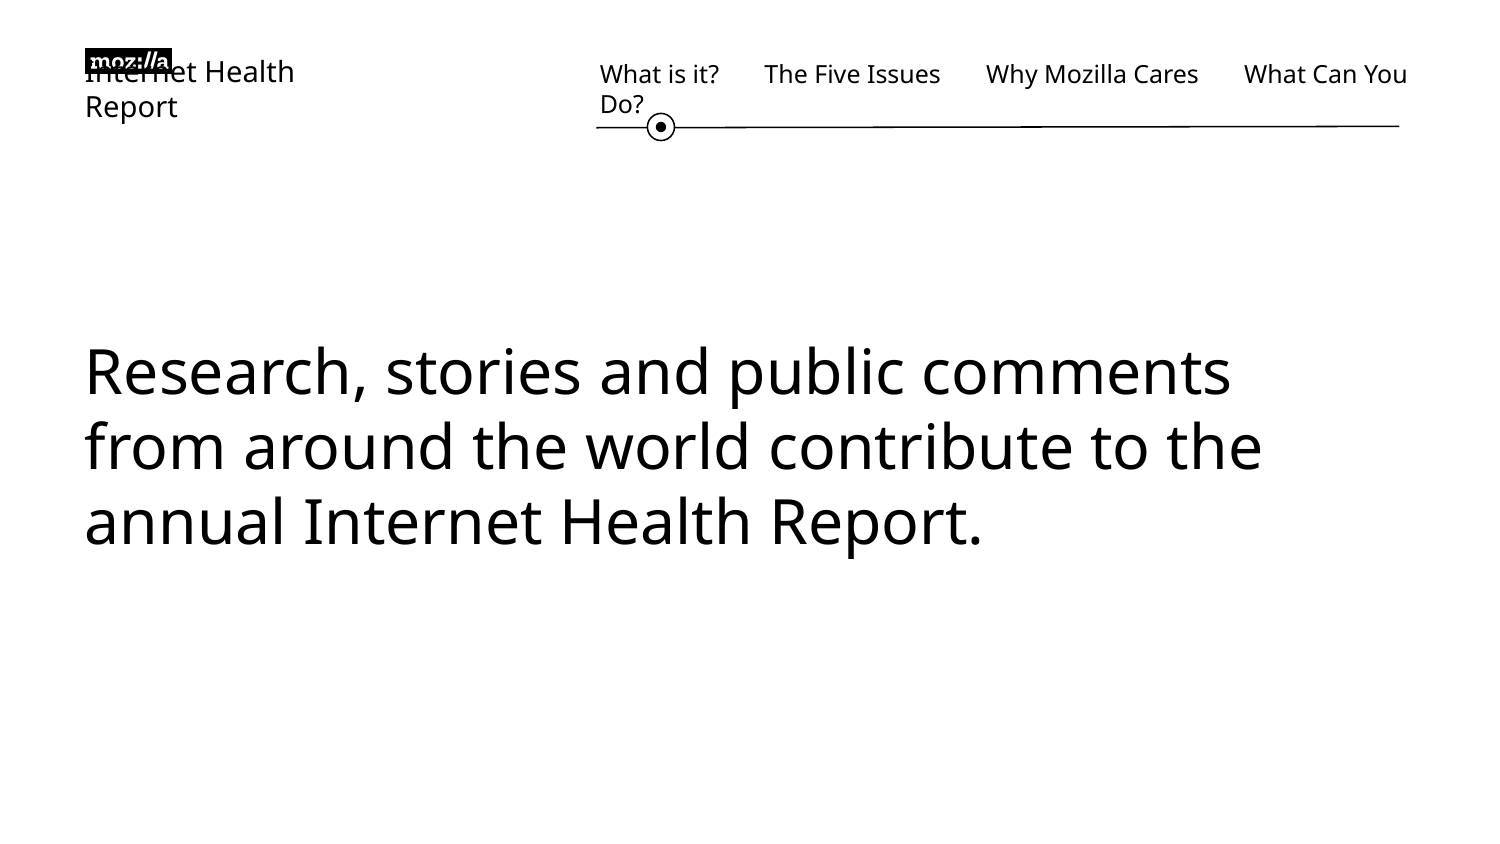

Internet Health Report
What is it? The Five Issues Why Mozilla Cares What Can You Do?
Research, stories and public comments from around the world contribute to the annual Internet Health Report.